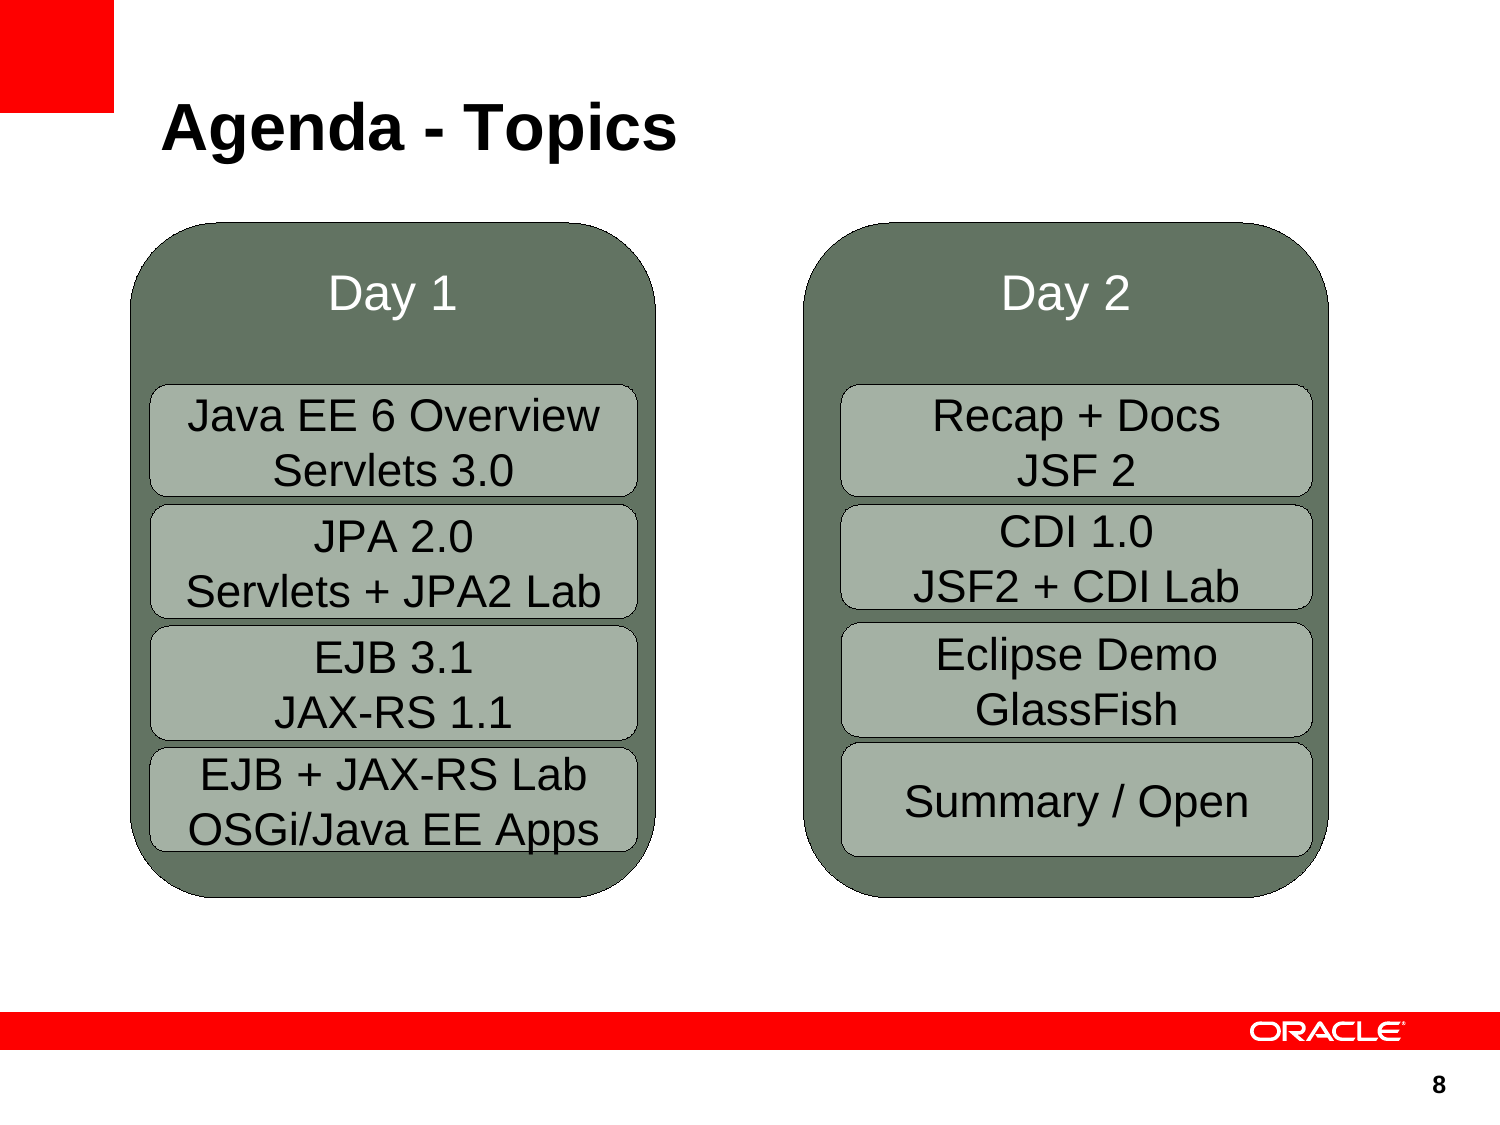

# Agenda - Topics
Day 1
Day 2
Java EE 6 Overview
Servlets 3.0
Recap + Docs
JSF 2
JPA 2.0
Servlets + JPA2 Lab
CDI 1.0
JSF2 + CDI Lab
Eclipse Demo
GlassFish
EJB 3.1
JAX-RS 1.1
Summary / Open
EJB + JAX-RS Lab
OSGi/Java EE Apps